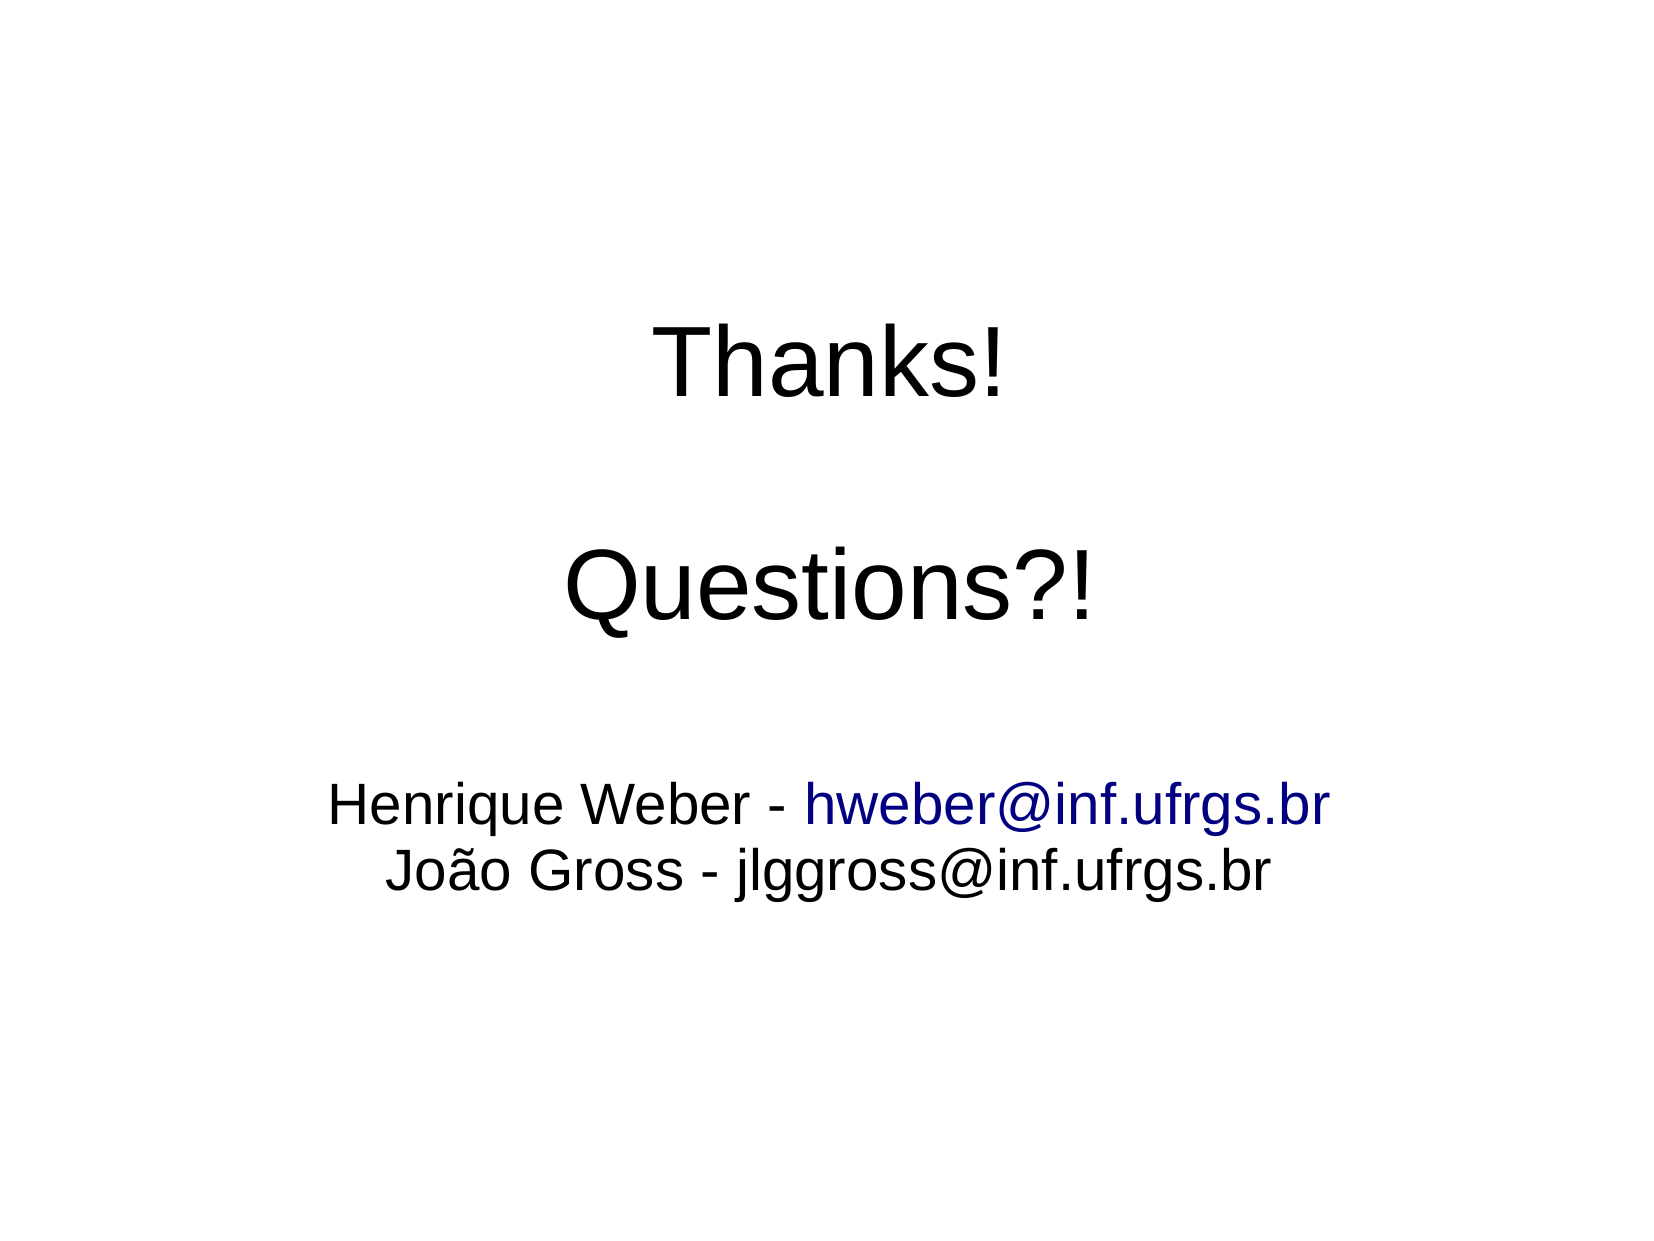

Thanks!
Questions?!
Henrique Weber - hweber@inf.ufrgs.br
João Gross - jlggross@inf.ufrgs.br